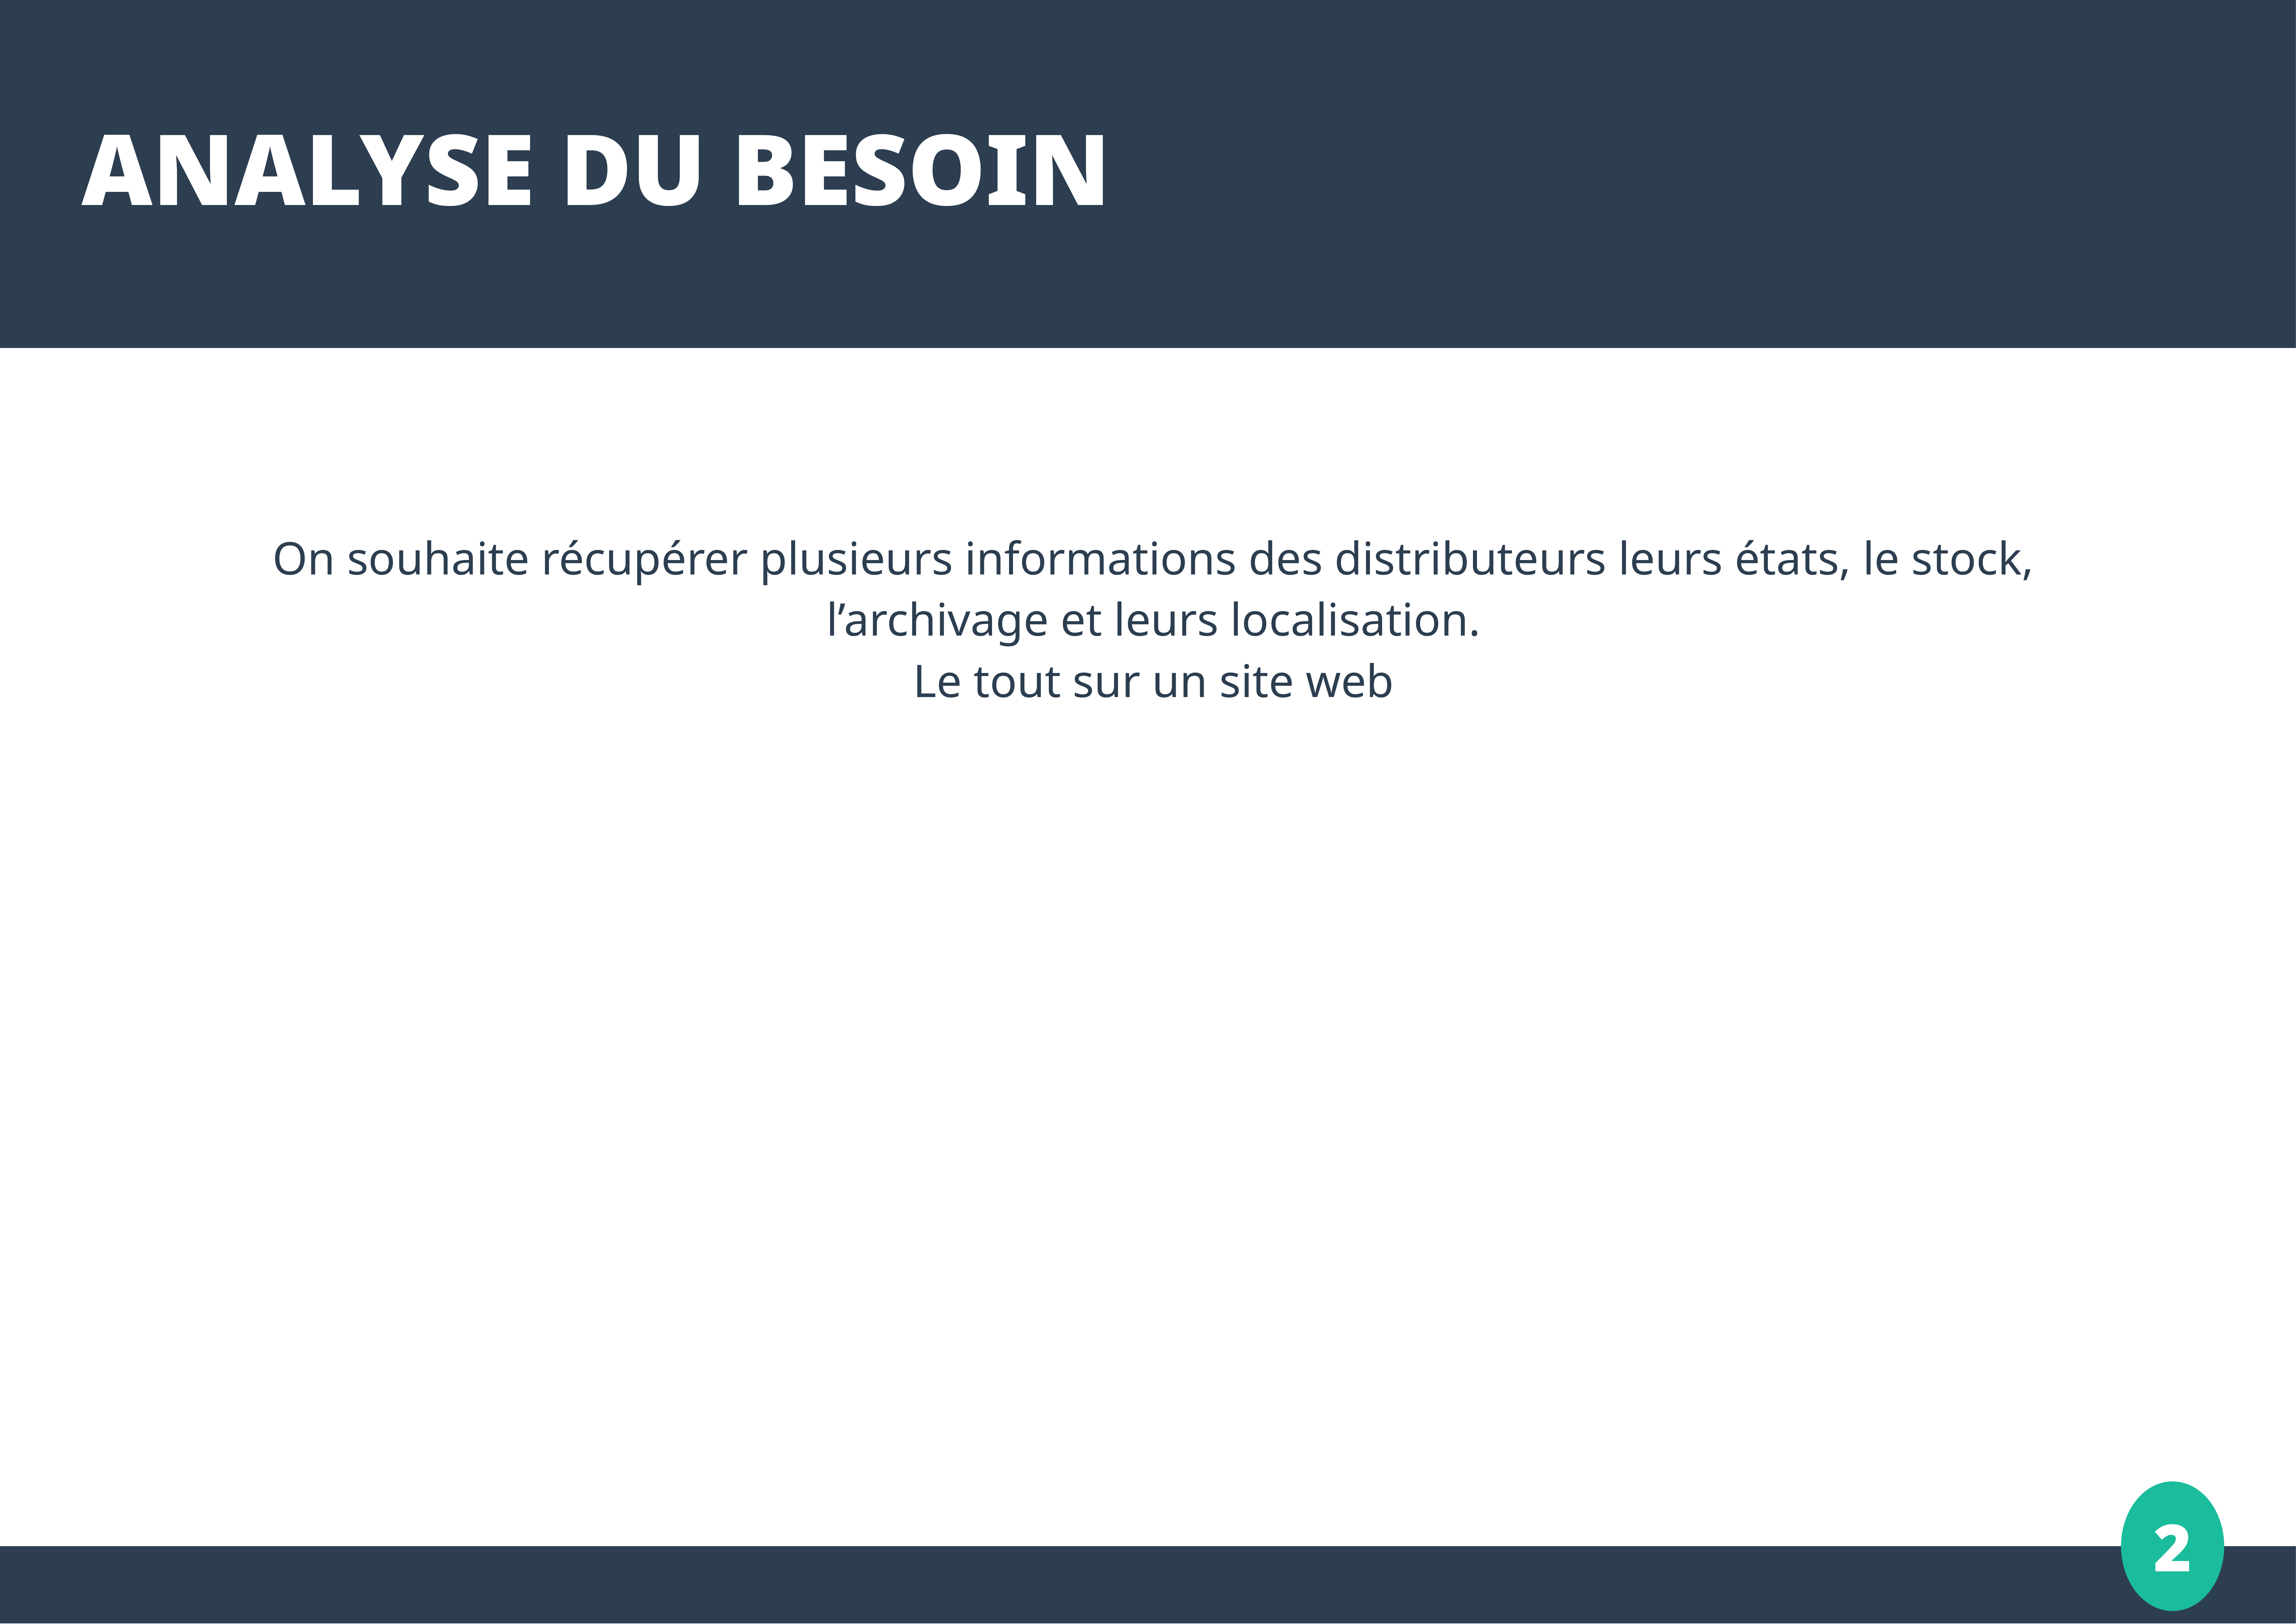

# ANALYSE DU BESOIN
On souhaite récupérer plusieurs informations des distributeurs leurs états, le stock, l’archivage et leurs localisation.
Le tout sur un site web